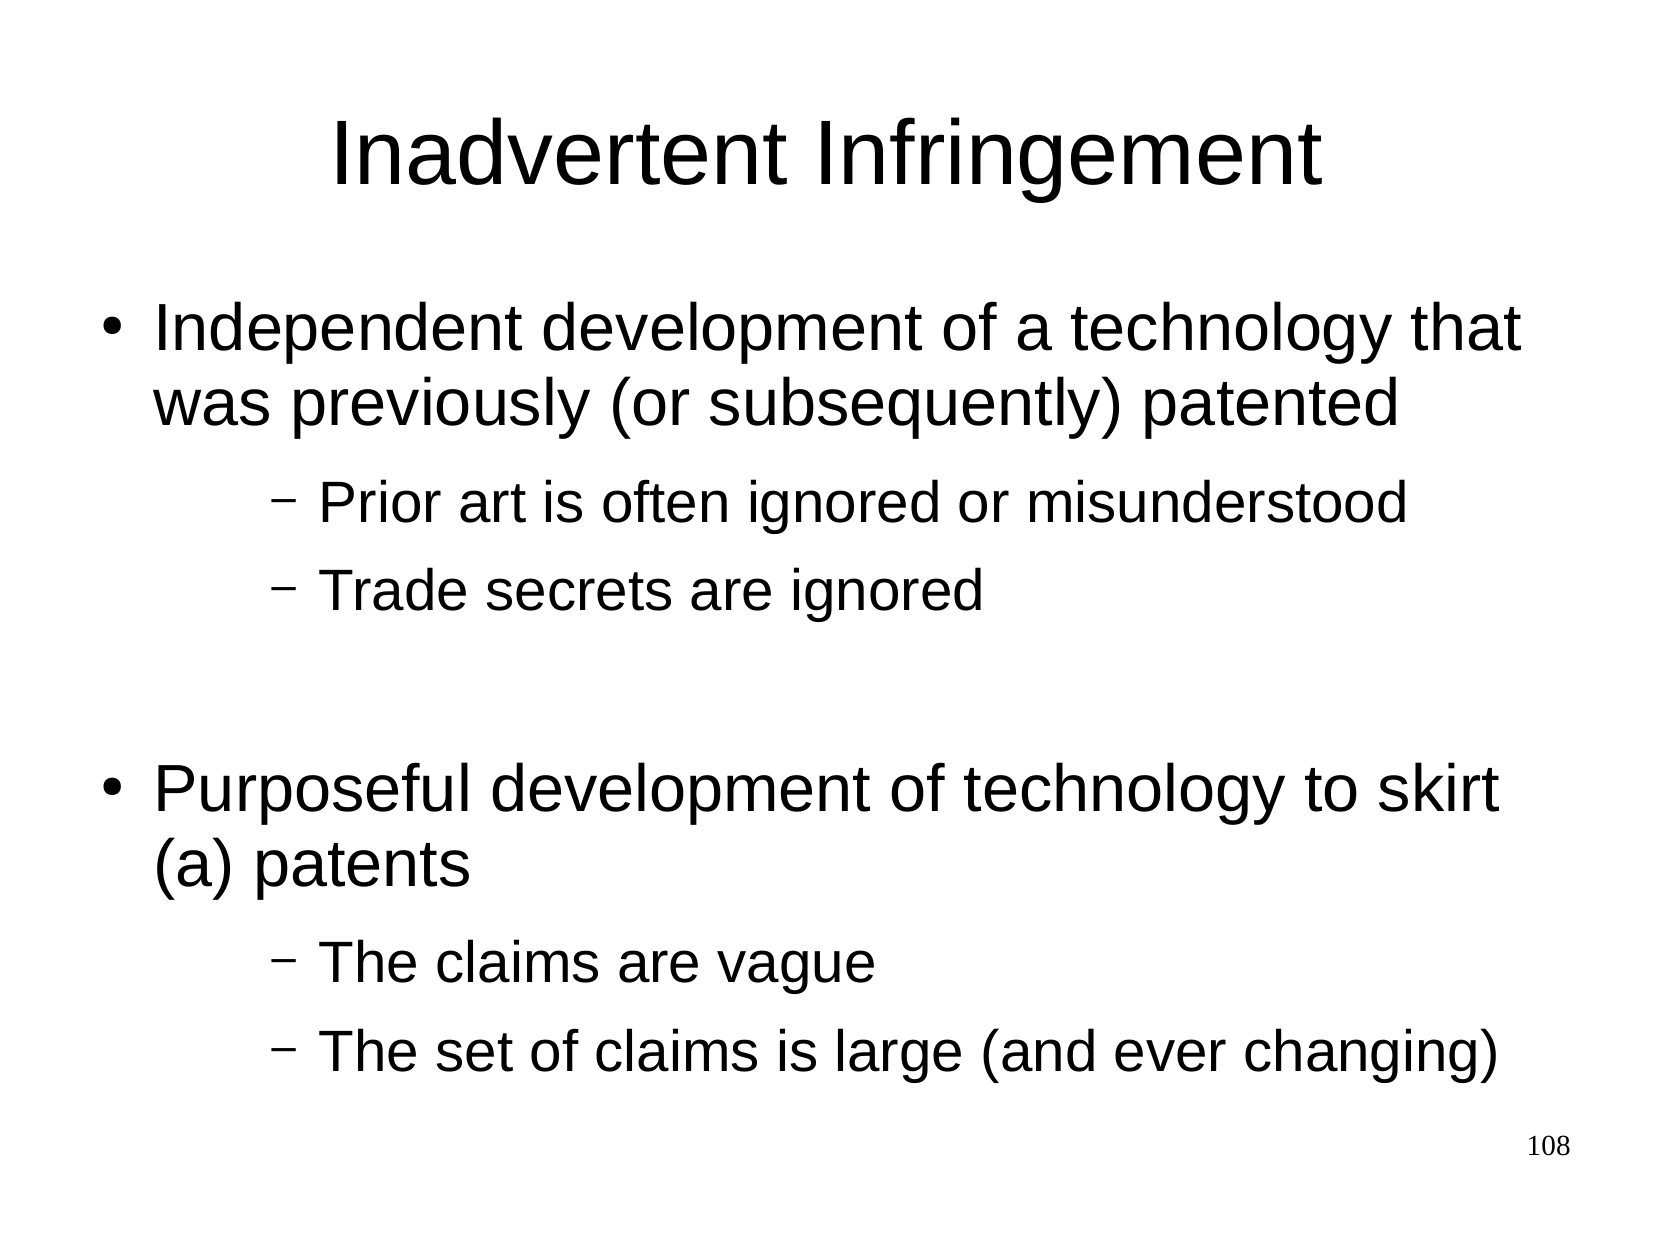

# Inadvertent Infringement
Independent development of a technology that was previously (or subsequently) patented
Prior art is often ignored or misunderstood
Trade secrets are ignored
Purposeful development of technology to skirt (a) patents
The claims are vague
The set of claims is large (and ever changing)
108